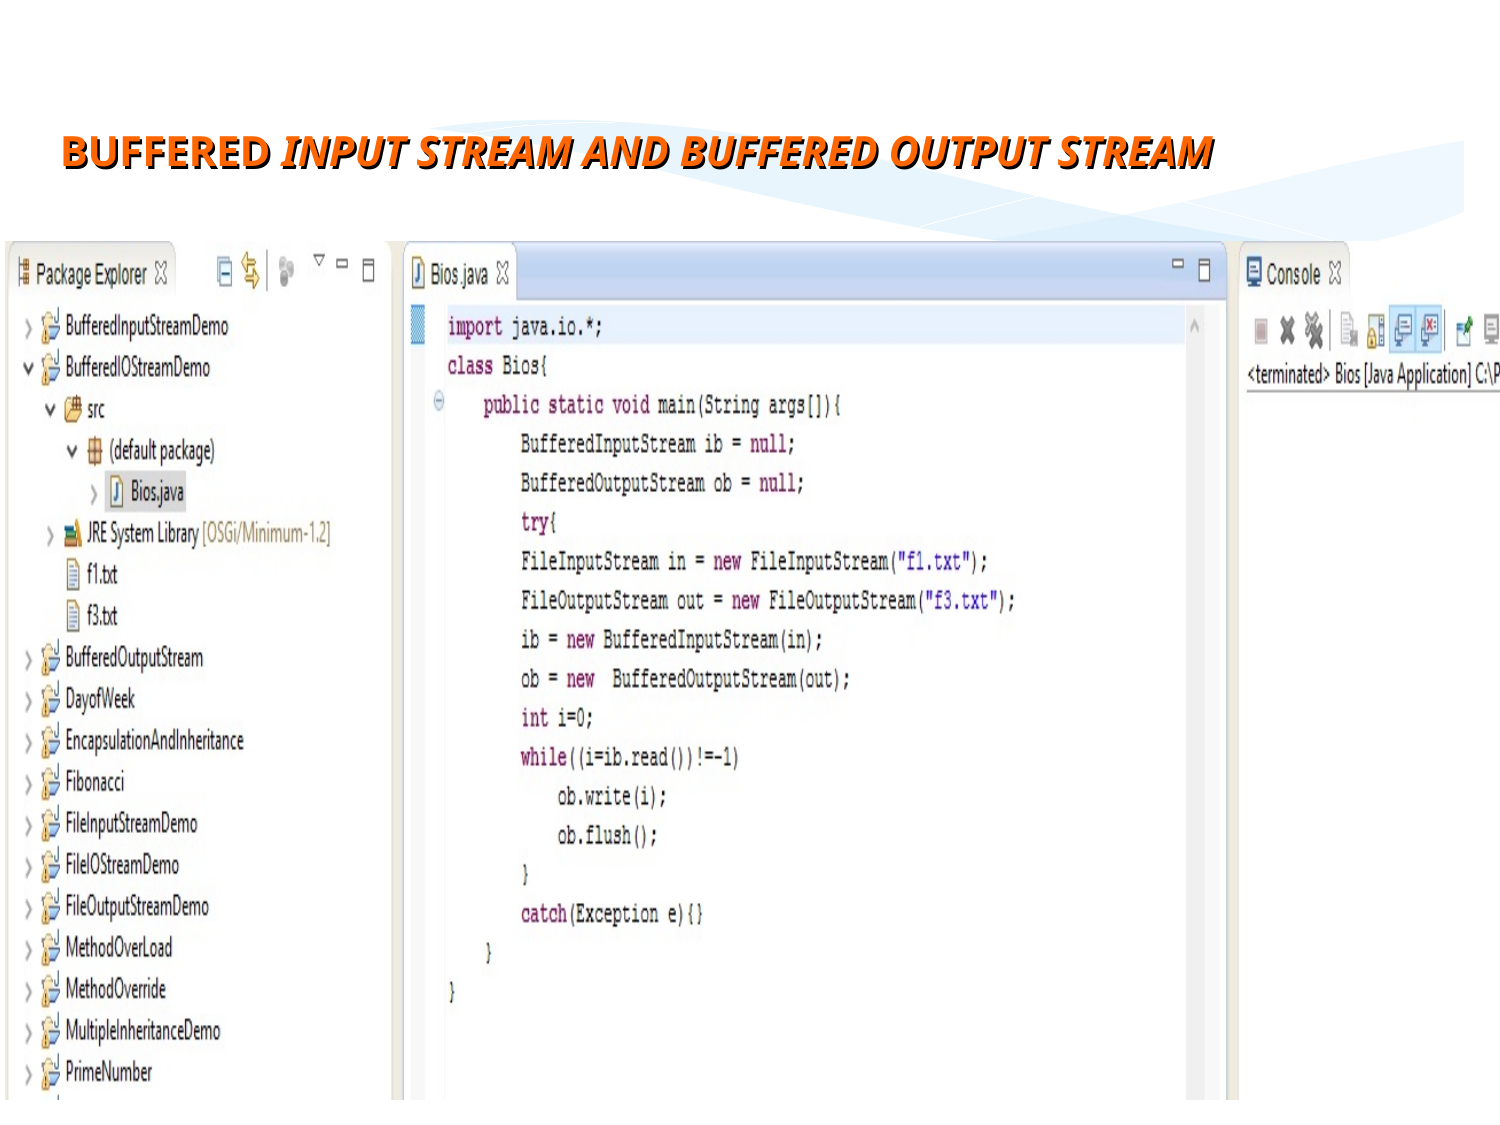

BUFFERED INPUT STREAM AND BUFFERED OUTPUT STREAM